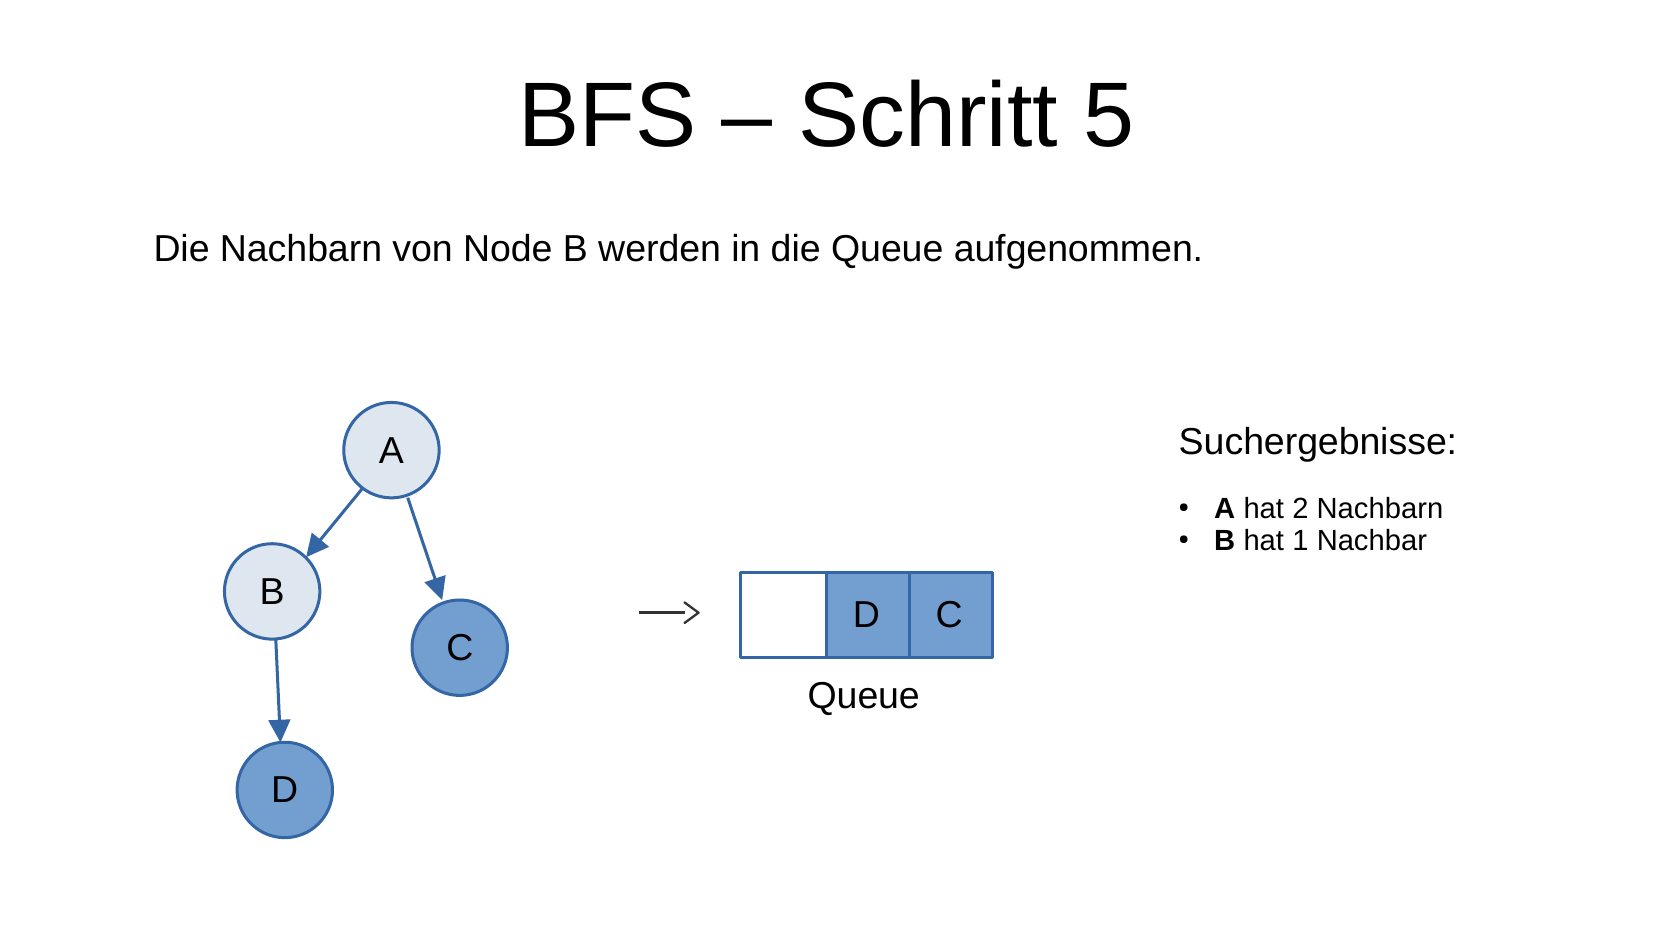

# BFS – Schritt 5
Die Nachbarn von Node B werden in die Queue aufgenommen.
A
Suchergebnisse:
A hat 2 Nachbarn
B hat 1 Nachbar
B
D
C
C
Queue
D